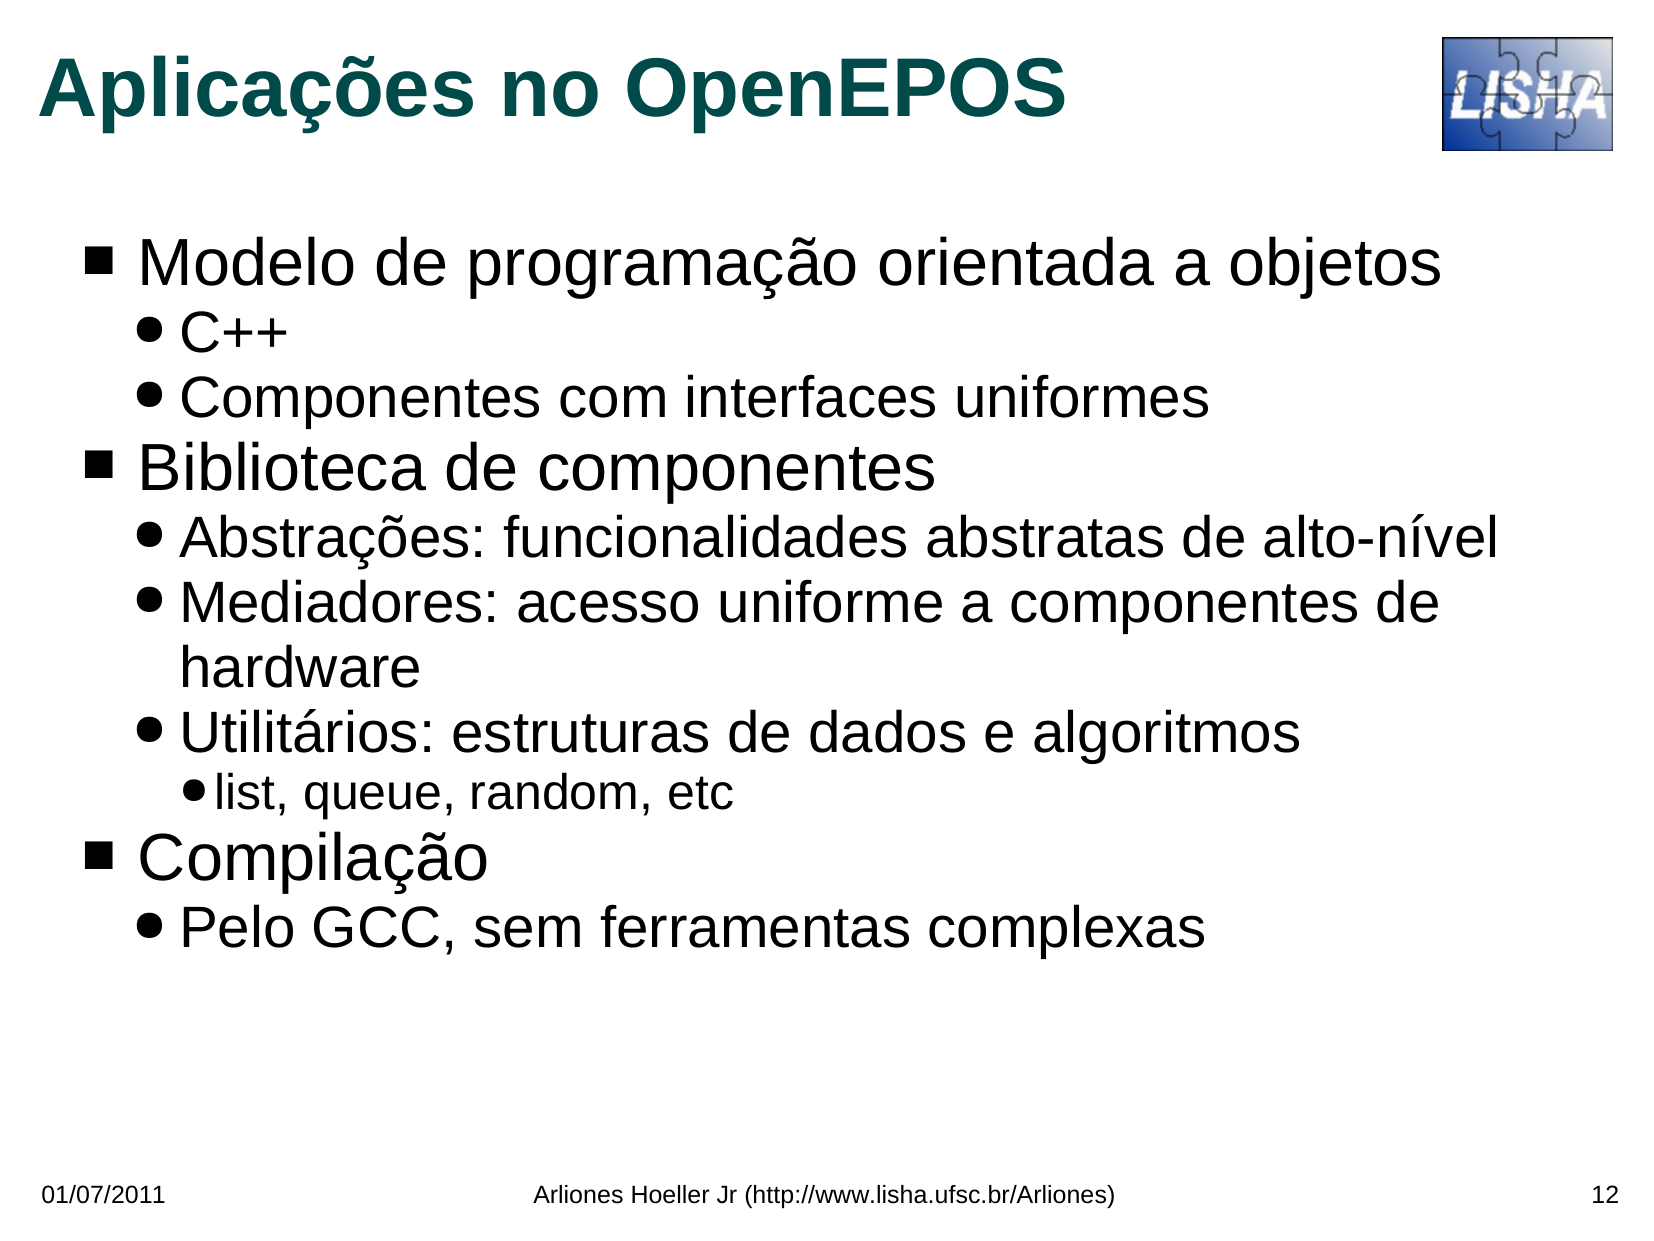

# Aplicações no OpenEPOS
Modelo de programação orientada a objetos
C++
Componentes com interfaces uniformes
Biblioteca de componentes
Abstrações: funcionalidades abstratas de alto-nível
Mediadores: acesso uniforme a componentes de hardware
Utilitários: estruturas de dados e algoritmos
list, queue, random, etc
Compilação
Pelo GCC, sem ferramentas complexas